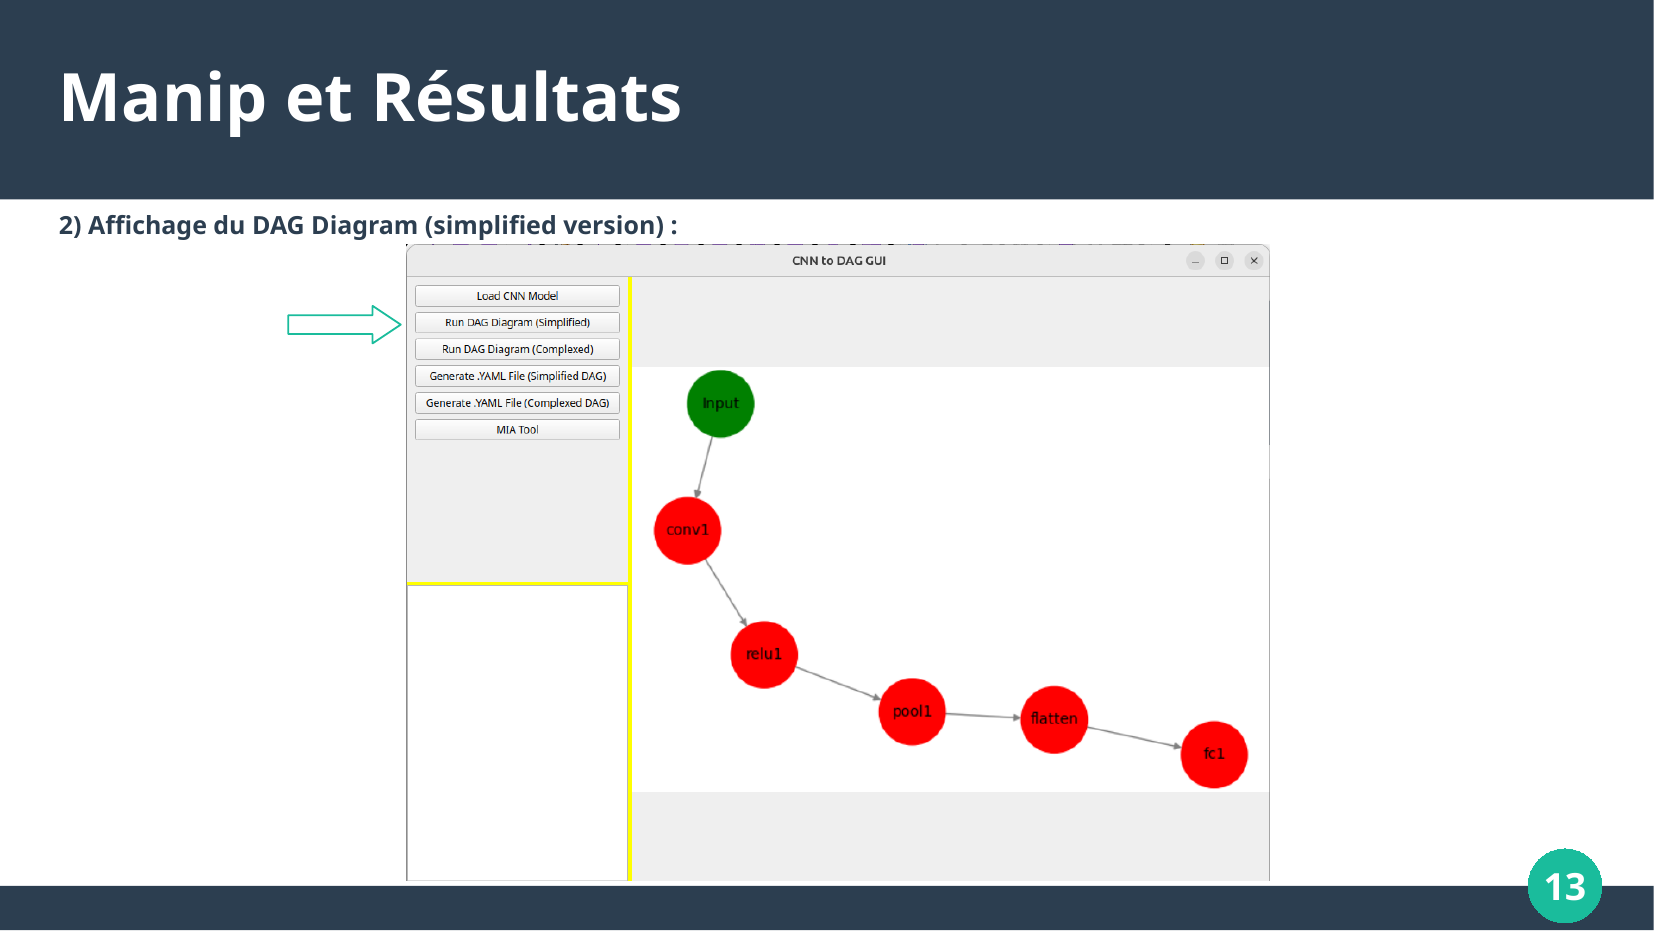

Manip et Résultats
# 2) Affichage du DAG Diagram (simplified version) :
13